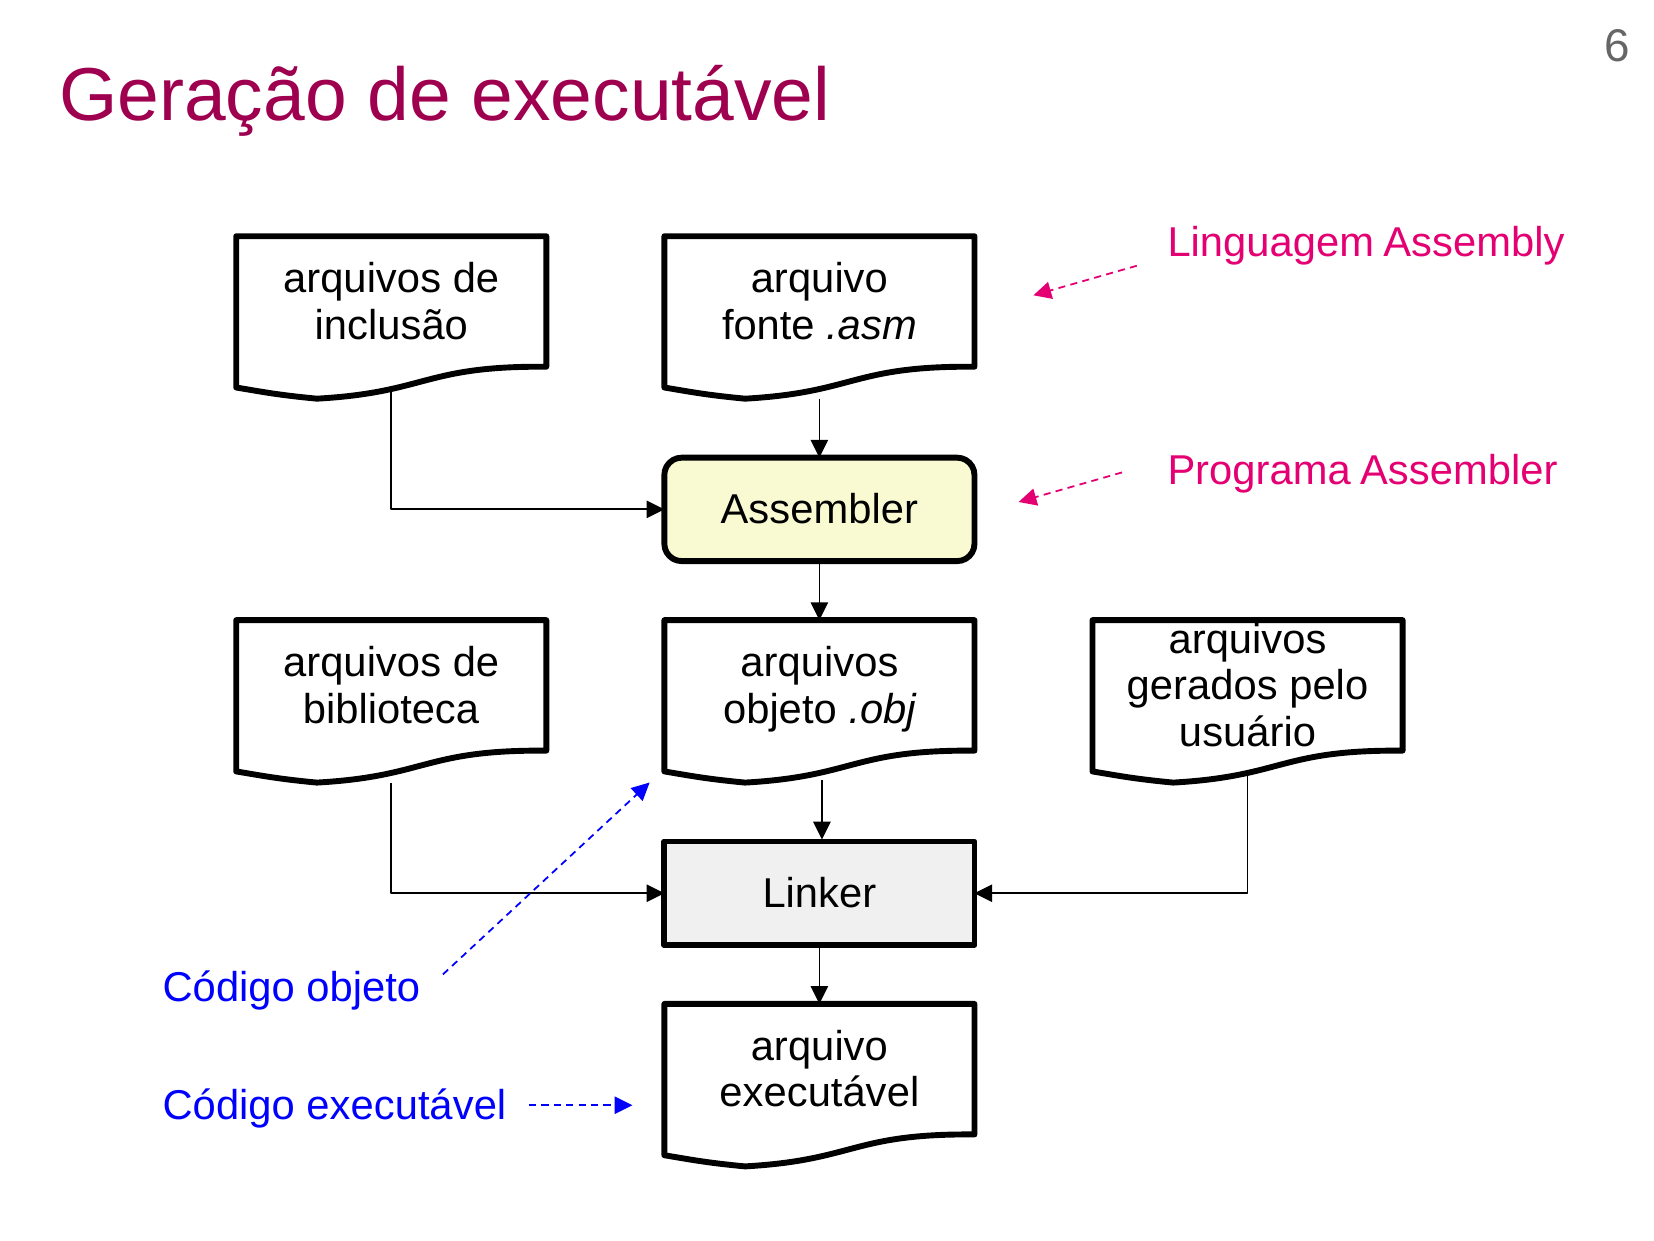

6
# Geração de executável
Linguagem Assembly
arquivos de inclusão
arquivo fonte .asm
Programa Assembler
Assembler
arquivos de biblioteca
arquivos objeto .obj
arquivos gerados pelo usuário
Linker
Código objeto
arquivo executável
Código executável